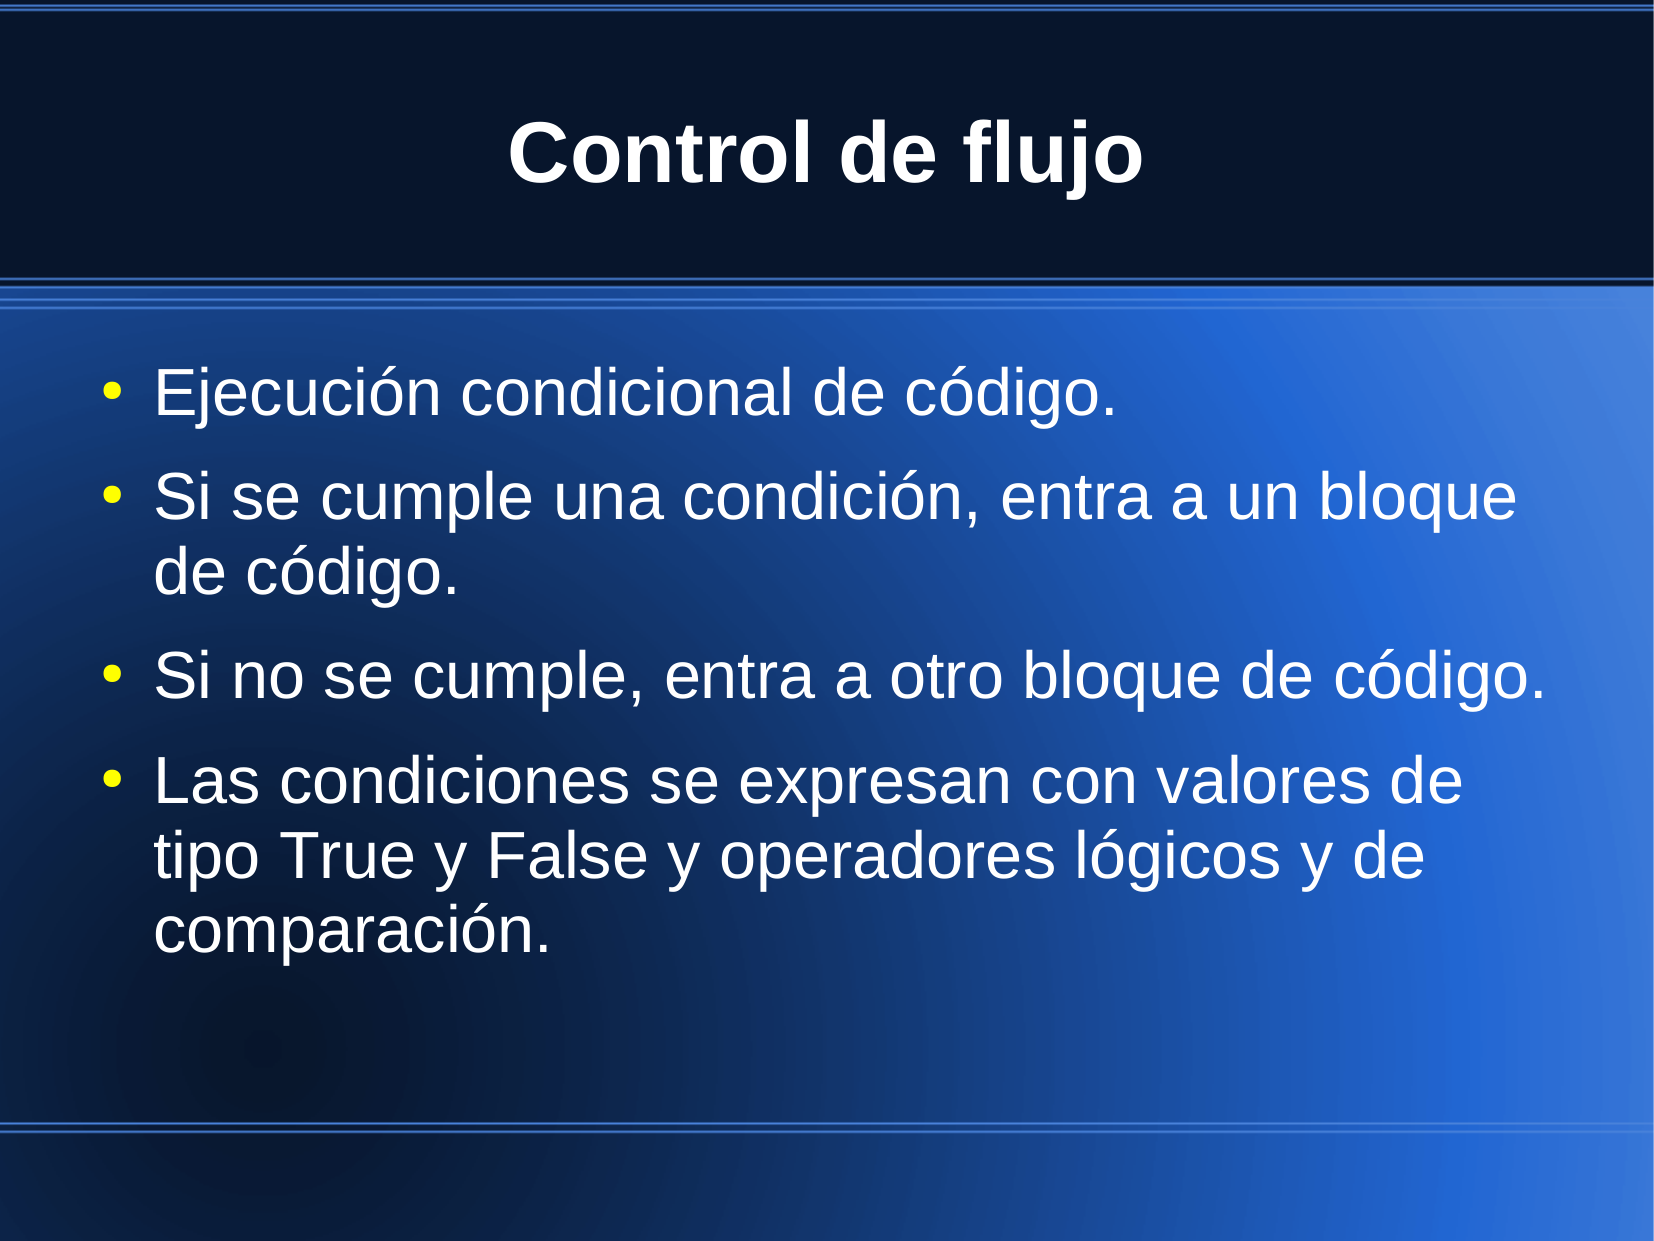

# Control de flujo
Ejecución condicional de código.
Si se cumple una condición, entra a un bloque de código.
Si no se cumple, entra a otro bloque de código.
Las condiciones se expresan con valores de tipo True y False y operadores lógicos y de comparación.